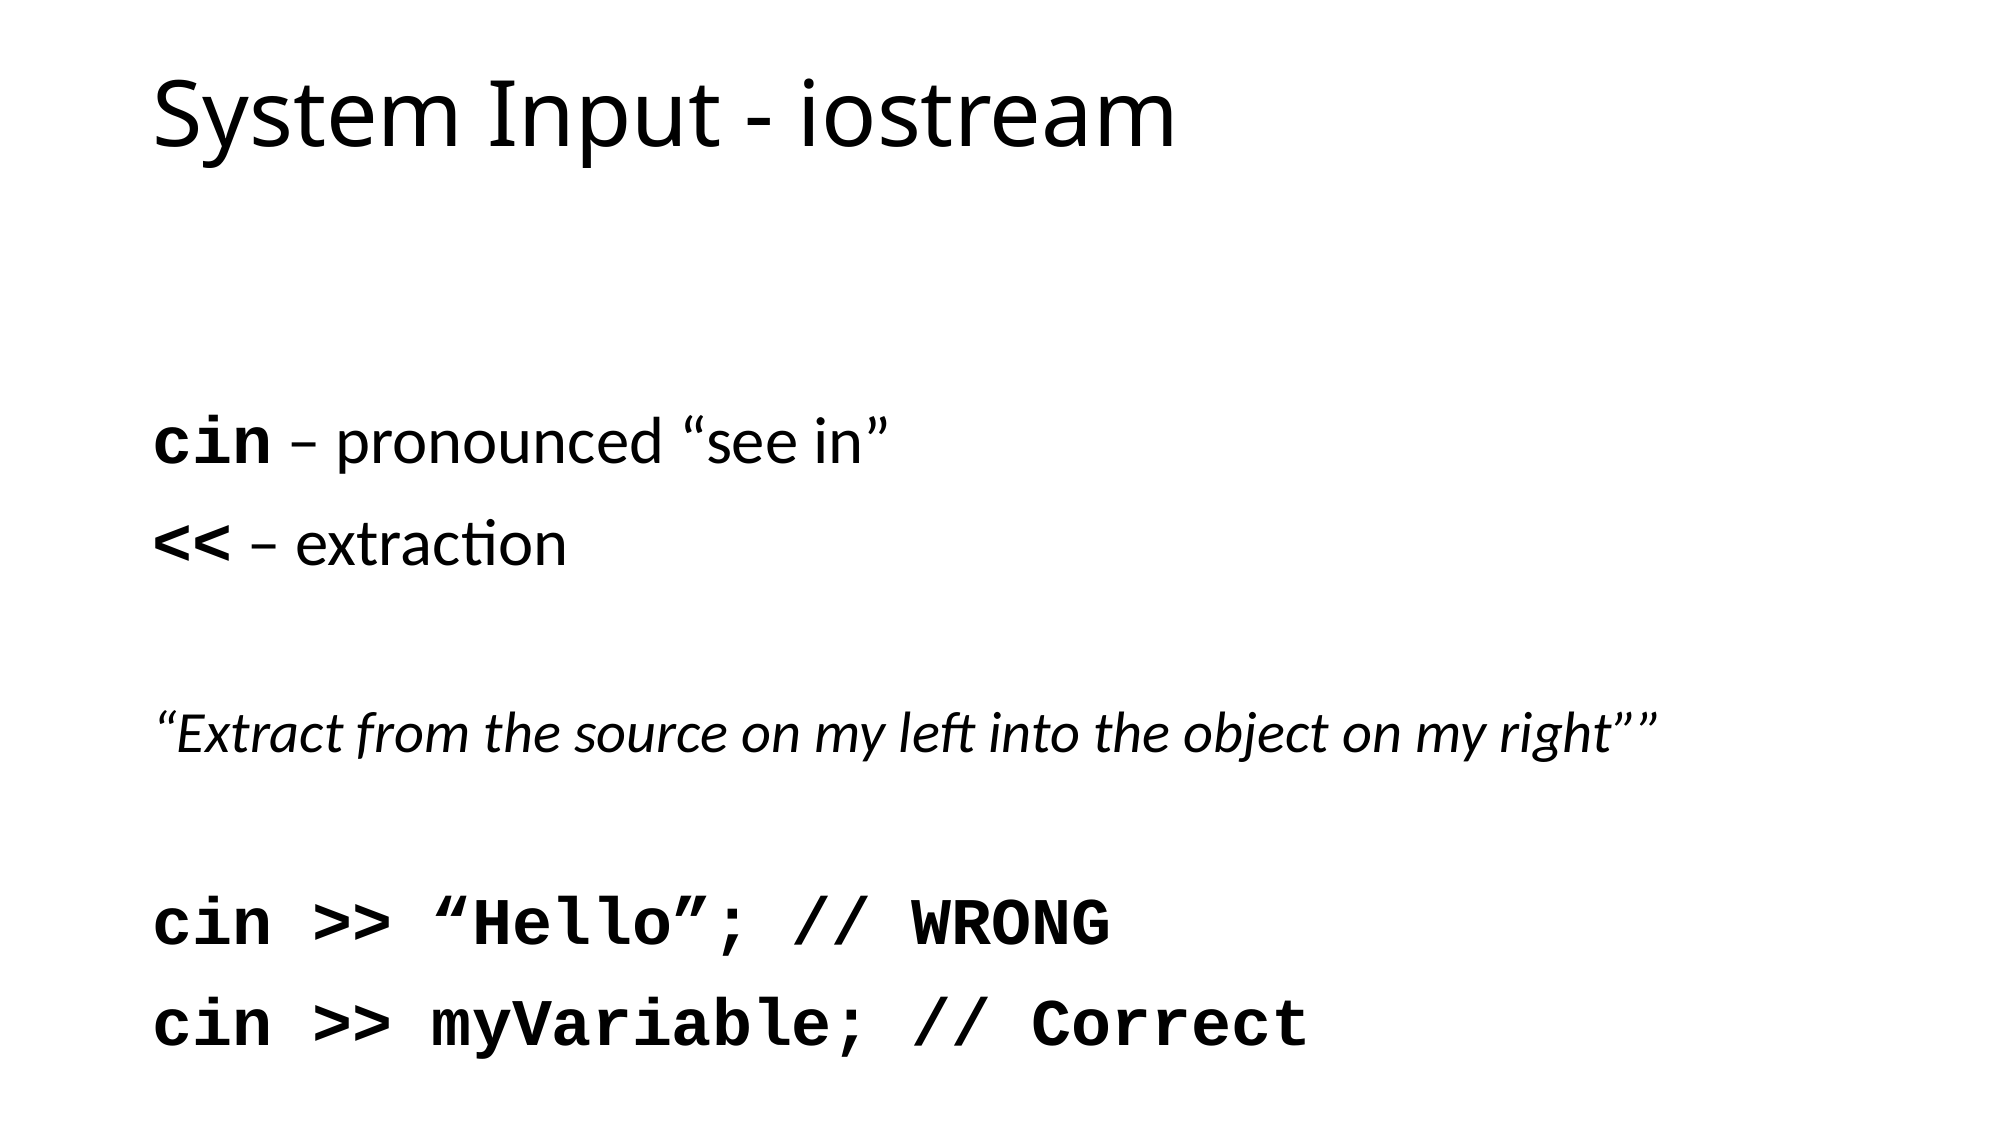

# System Input - iostream
cin – pronounced “see in”
<< – extraction
“Extract from the source on my left into the object on my right””
cin >> “Hello”; // WRONG
cin >> myVariable; // Correct